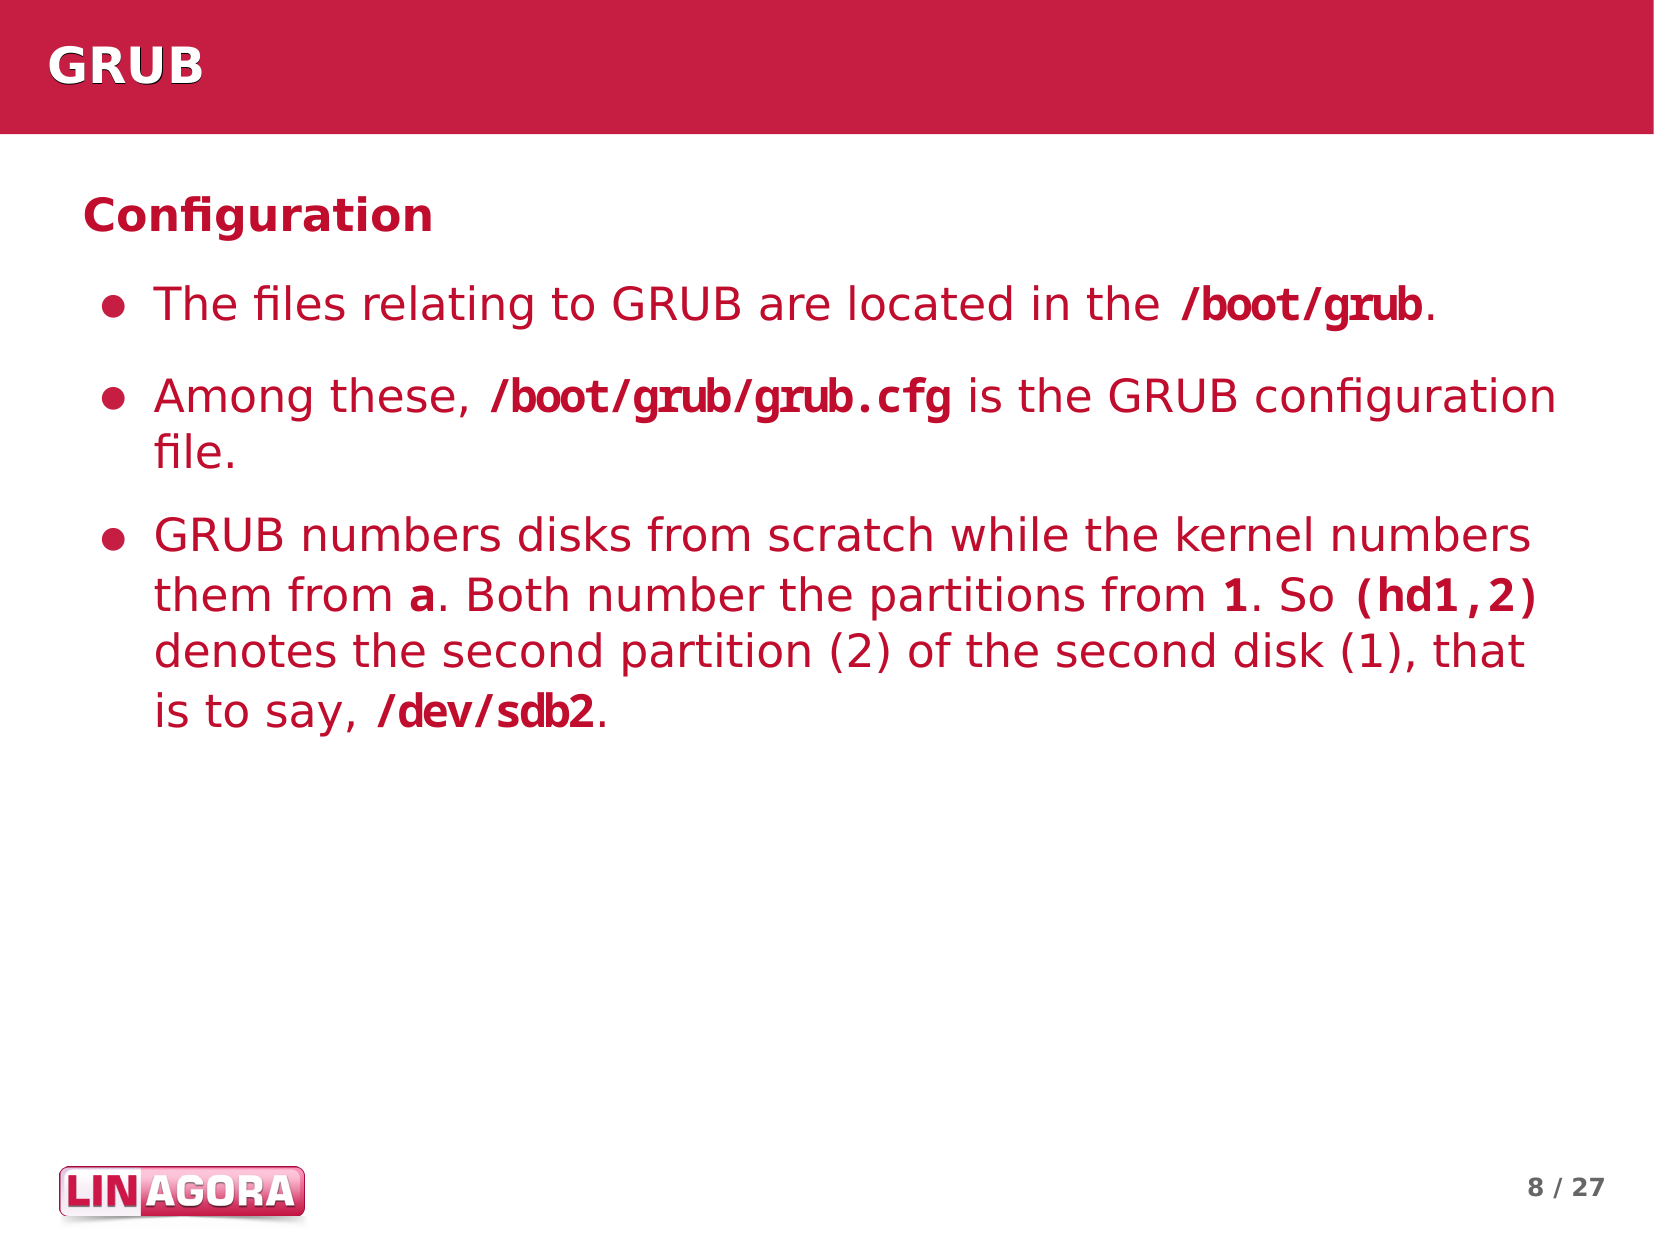

# GRUB
Configuration
The files relating to GRUB are located in the /boot/grub.
Among these, /boot/grub/grub.cfg is the GRUB configuration file.
GRUB numbers disks from scratch while the kernel numbers them from a. Both number the partitions from 1. So (hd1,2) denotes the second partition (2) of the second disk (1), that is to say, /dev/sdb2.